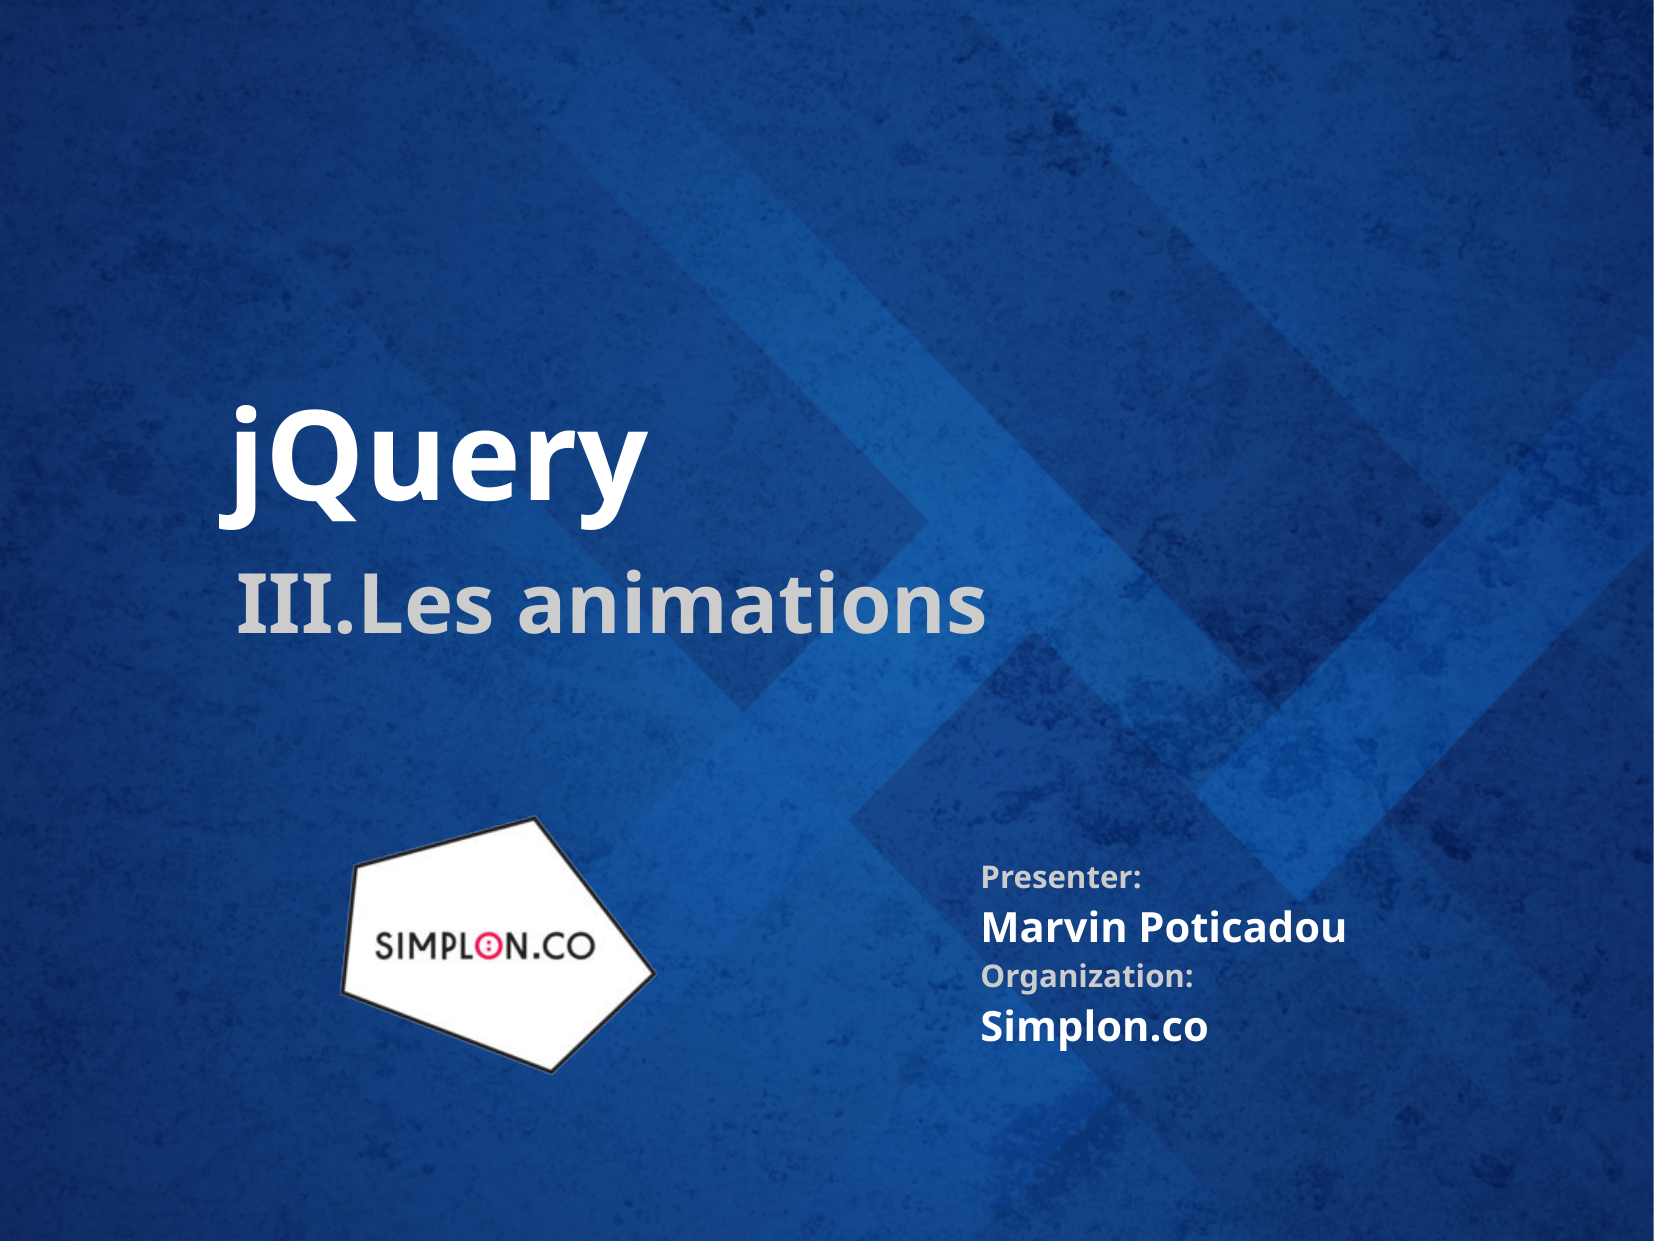

# jQuery
III.Les animations
Presenter:
Marvin Poticadou
Organization:
Simplon.co